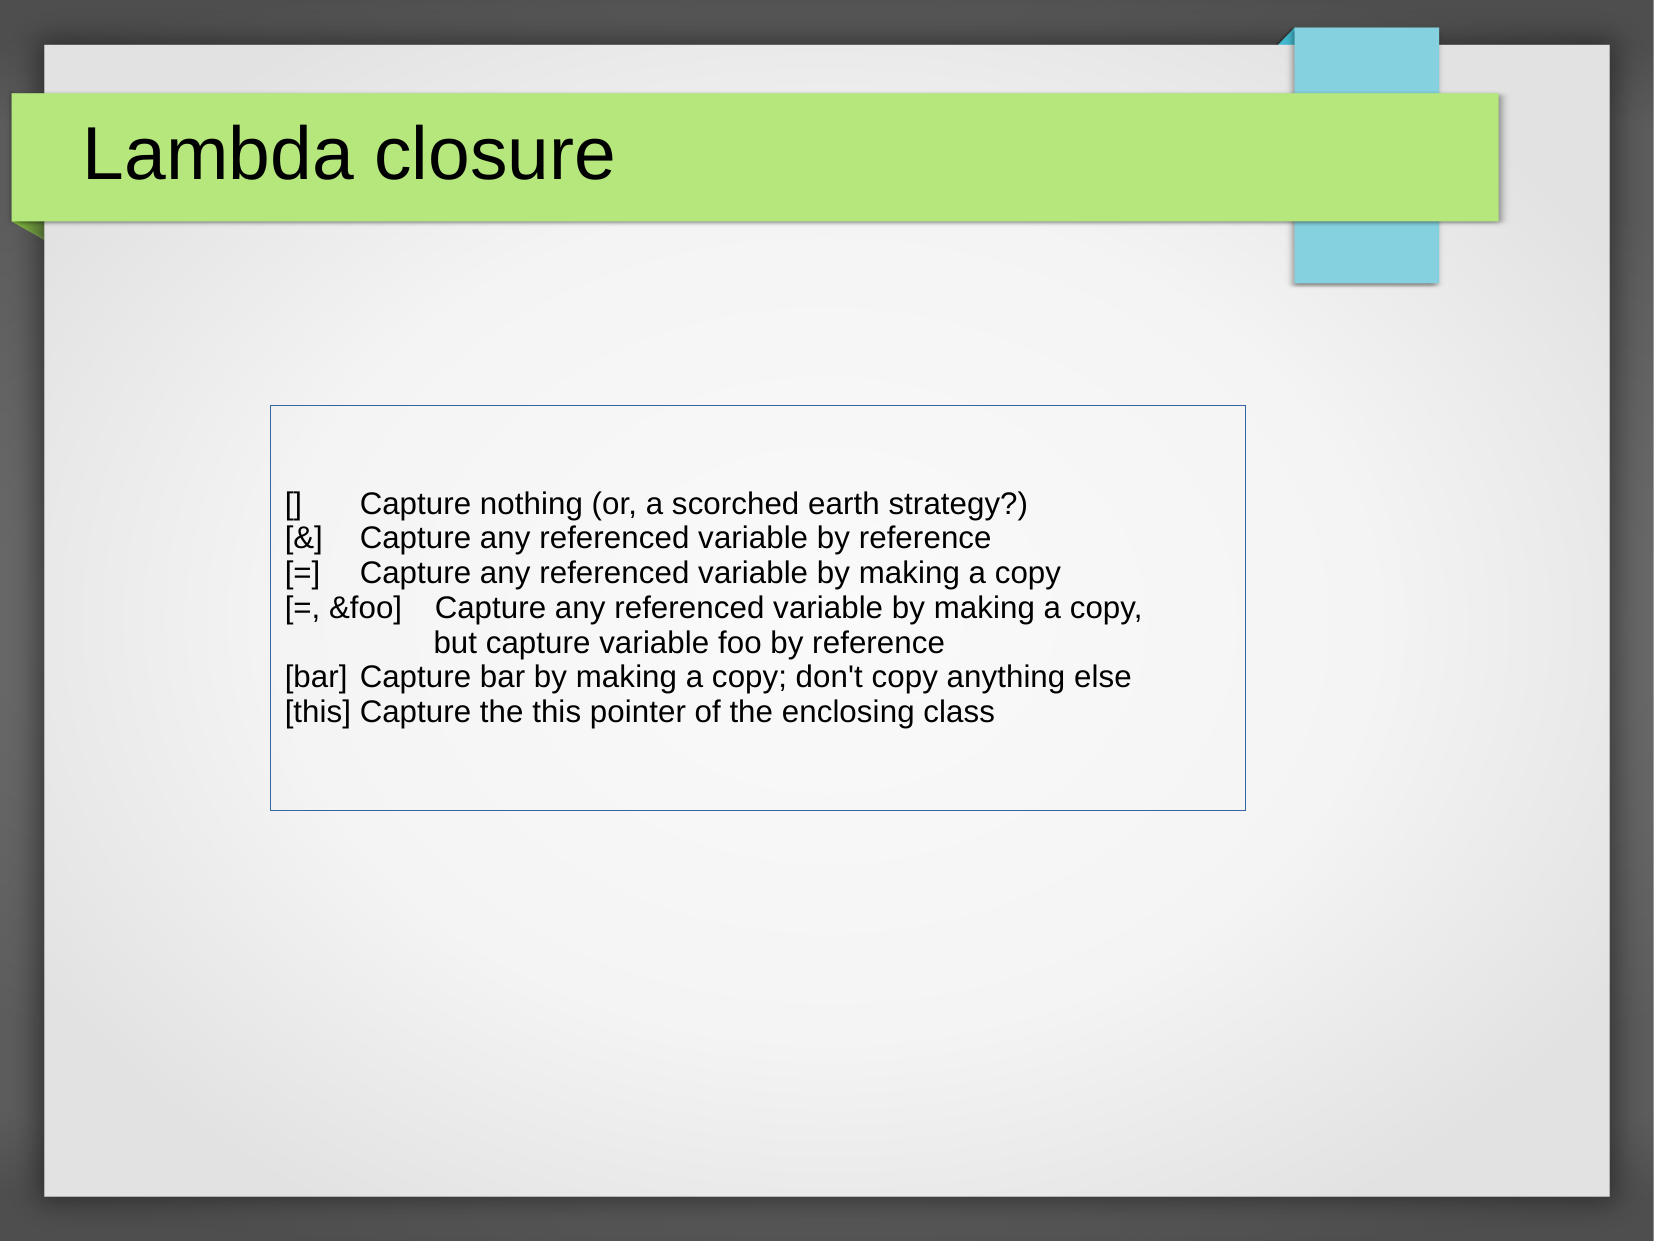

# Lambda closure
[]	Capture nothing (or, a scorched earth strategy?)
[&]	Capture any referenced variable by reference
[=]	Capture any referenced variable by making a copy
[=, &foo]	Capture any referenced variable by making a copy,
 but capture variable foo by reference
[bar]	Capture bar by making a copy; don't copy anything else
[this]	Capture the this pointer of the enclosing class